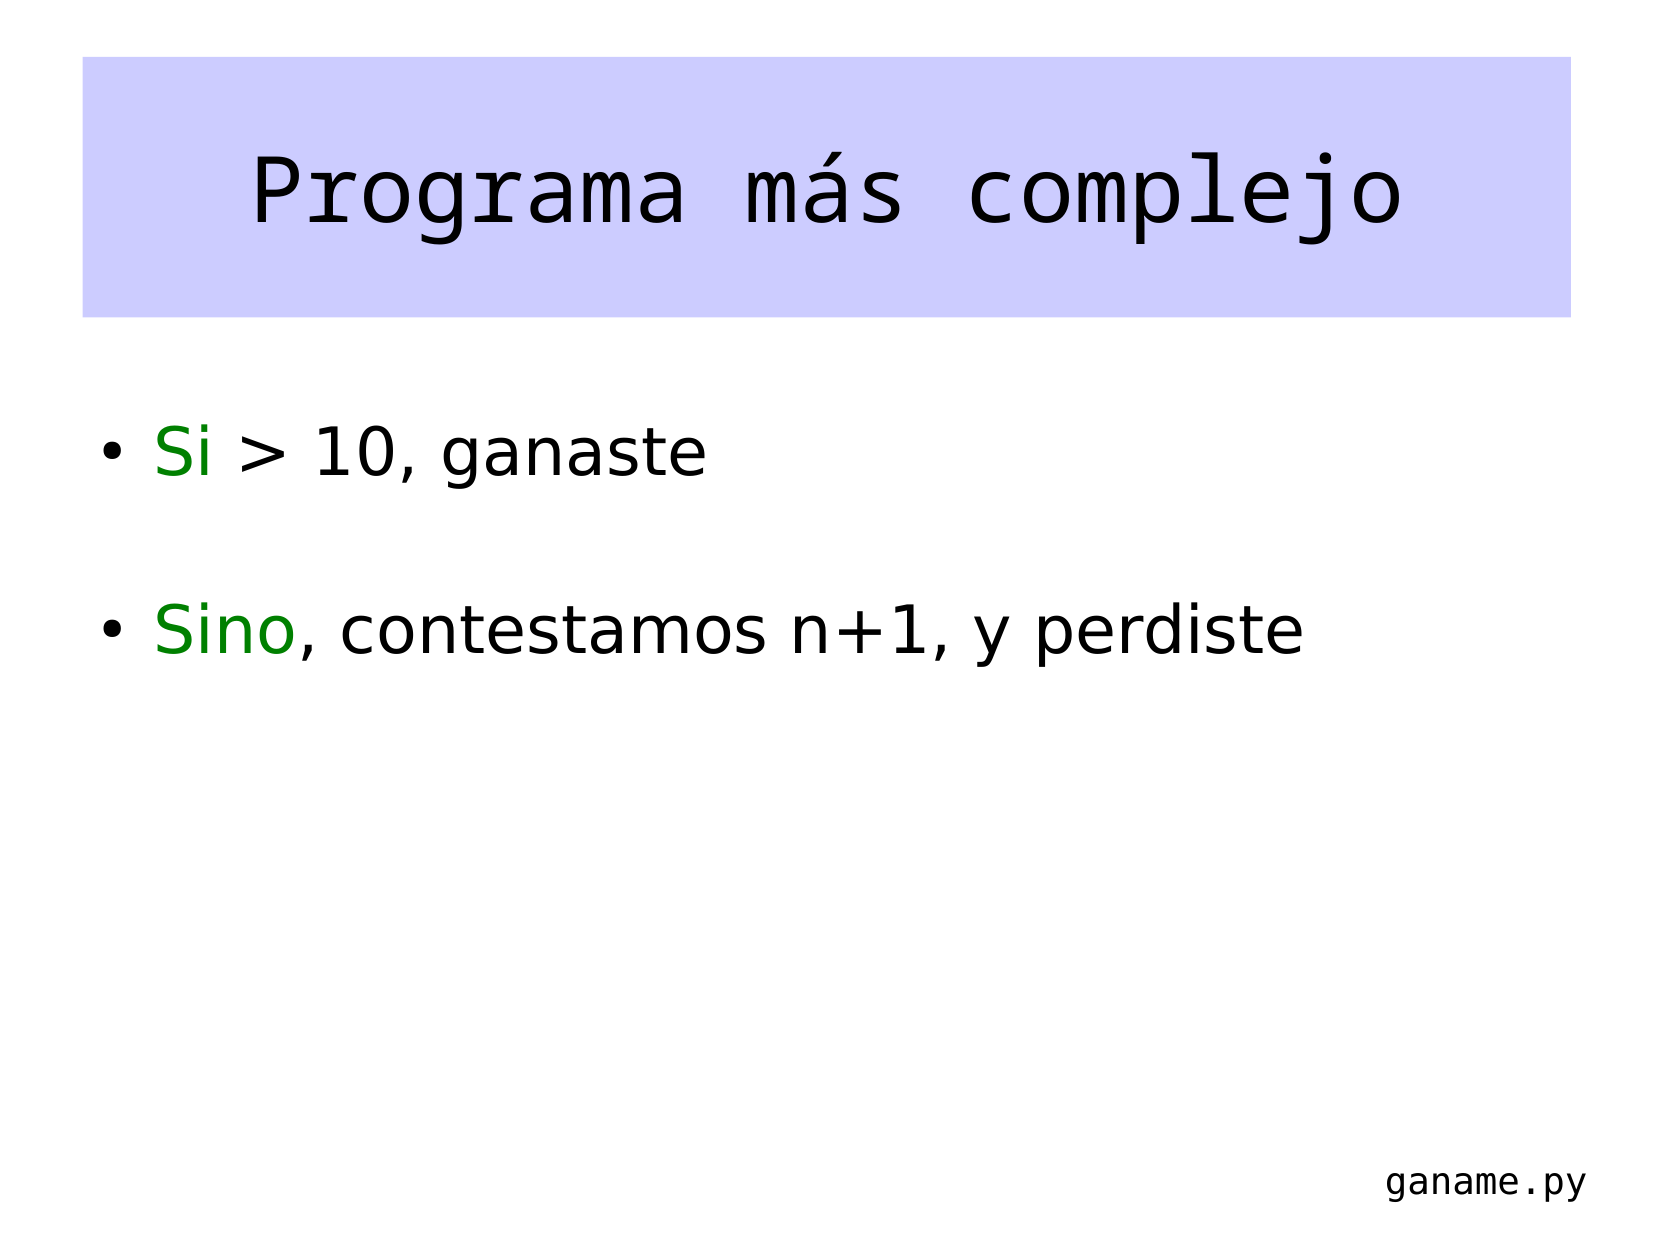

# Programa más complejo
Si > 10, ganaste
Sino, contestamos n+1, y perdiste
ganame.py